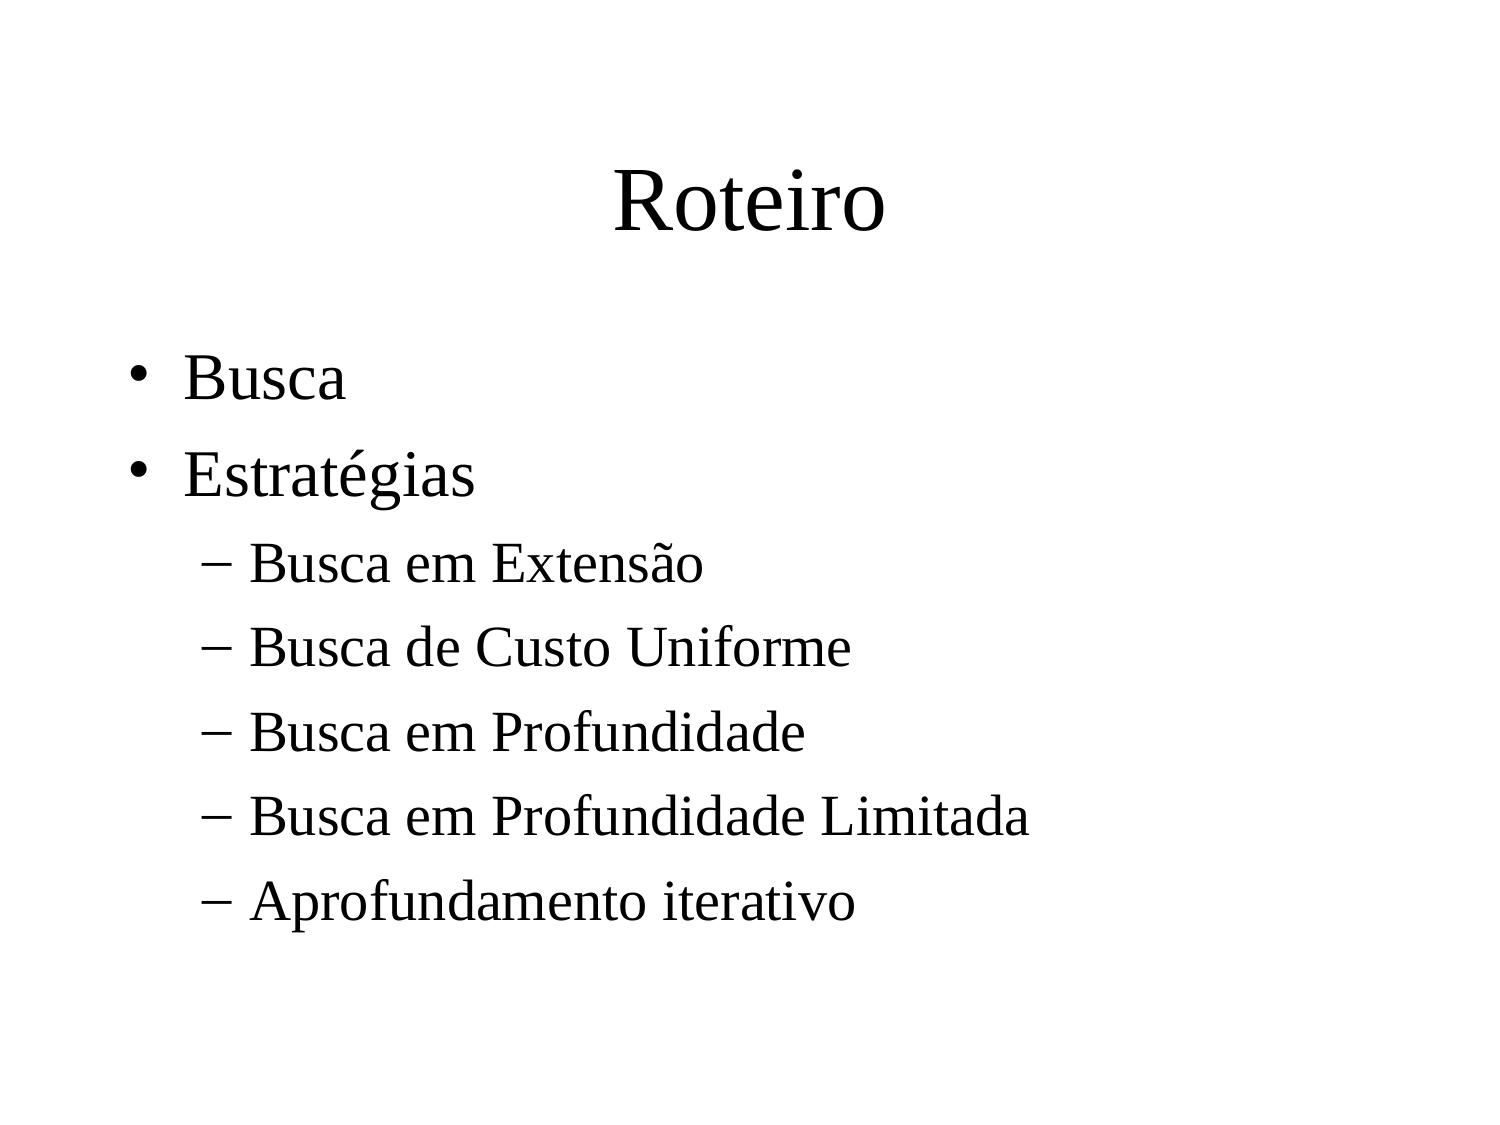

# Roteiro
Busca
Estratégias
Busca em Extensão
Busca de Custo Uniforme
Busca em Profundidade
Busca em Profundidade Limitada
Aprofundamento iterativo